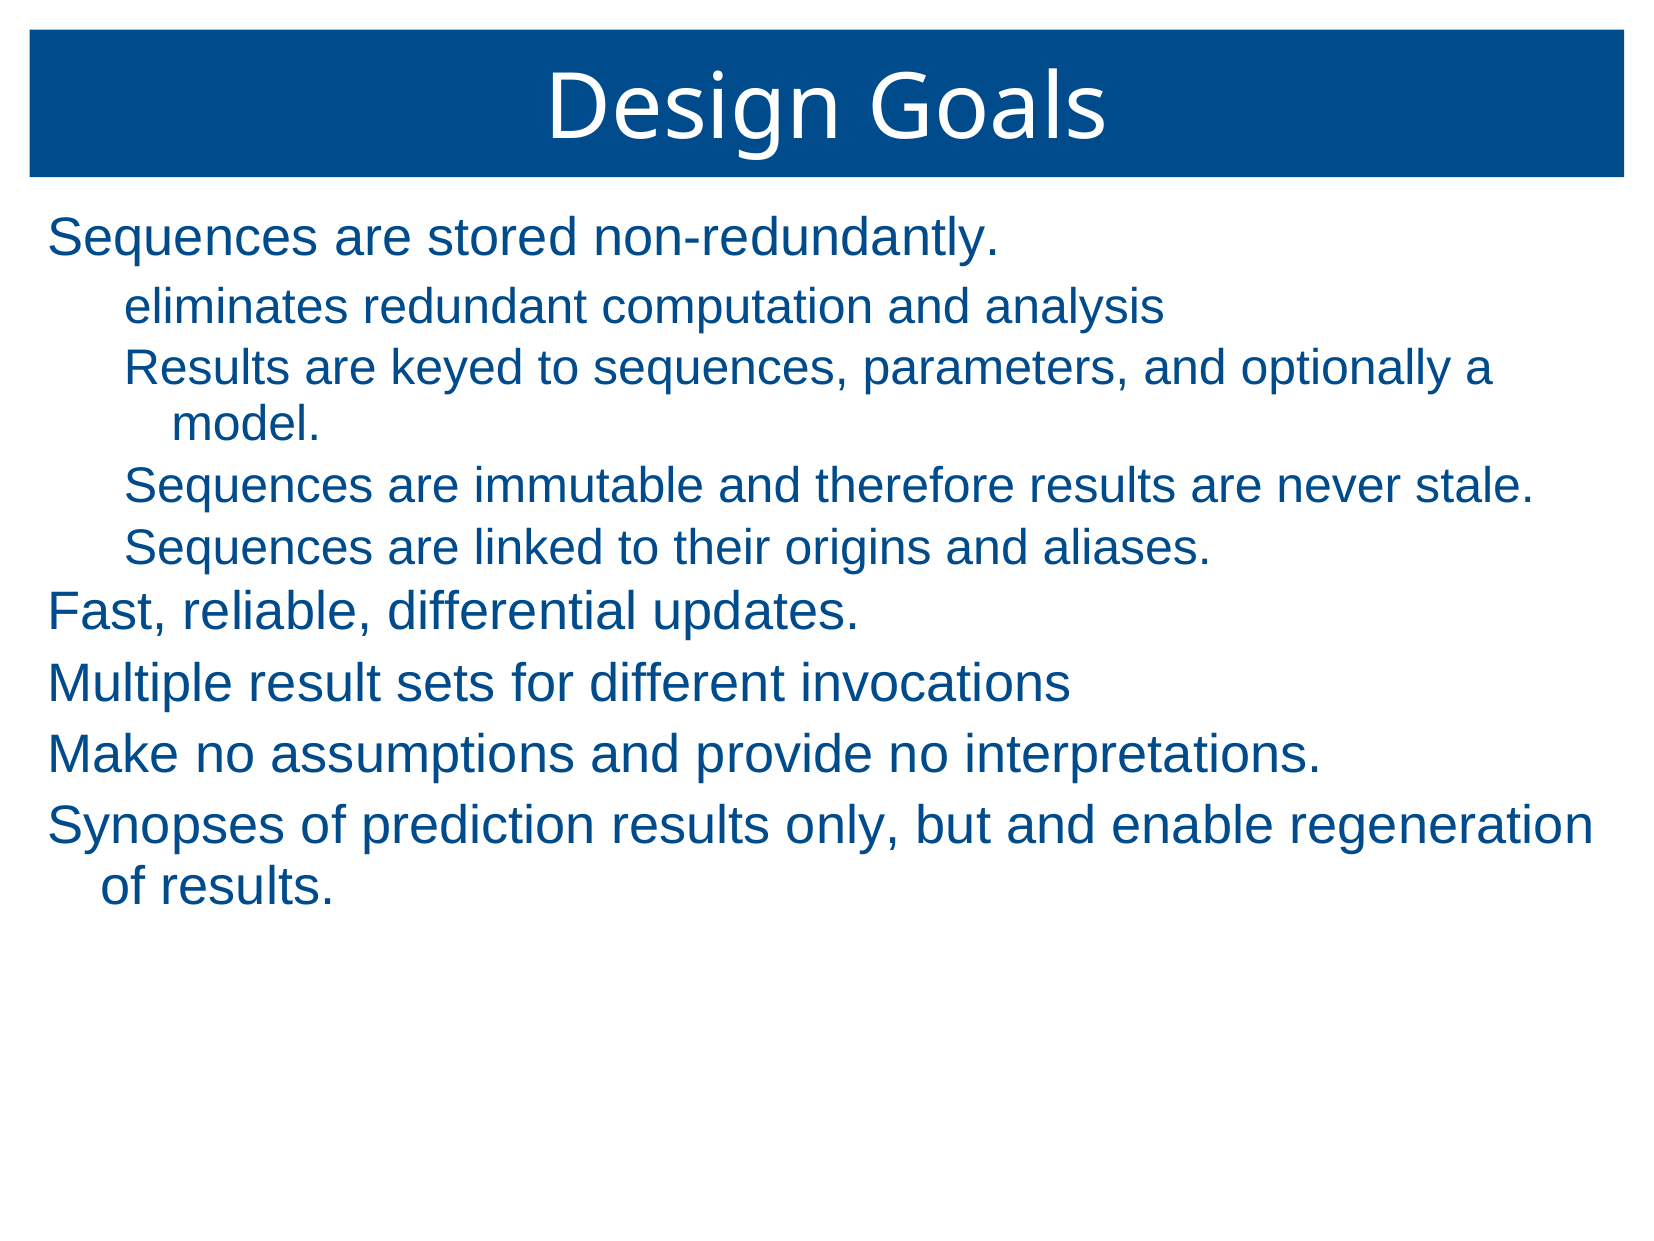

# Design Goals
Sequences are stored non-redundantly.
eliminates redundant computation and analysis
Results are keyed to sequences, parameters, and optionally a model.
Sequences are immutable and therefore results are never stale.
Sequences are linked to their origins and aliases.
Fast, reliable, differential updates.
Multiple result sets for different invocations
Make no assumptions and provide no interpretations.
Synopses of prediction results only, but and enable regeneration of results.